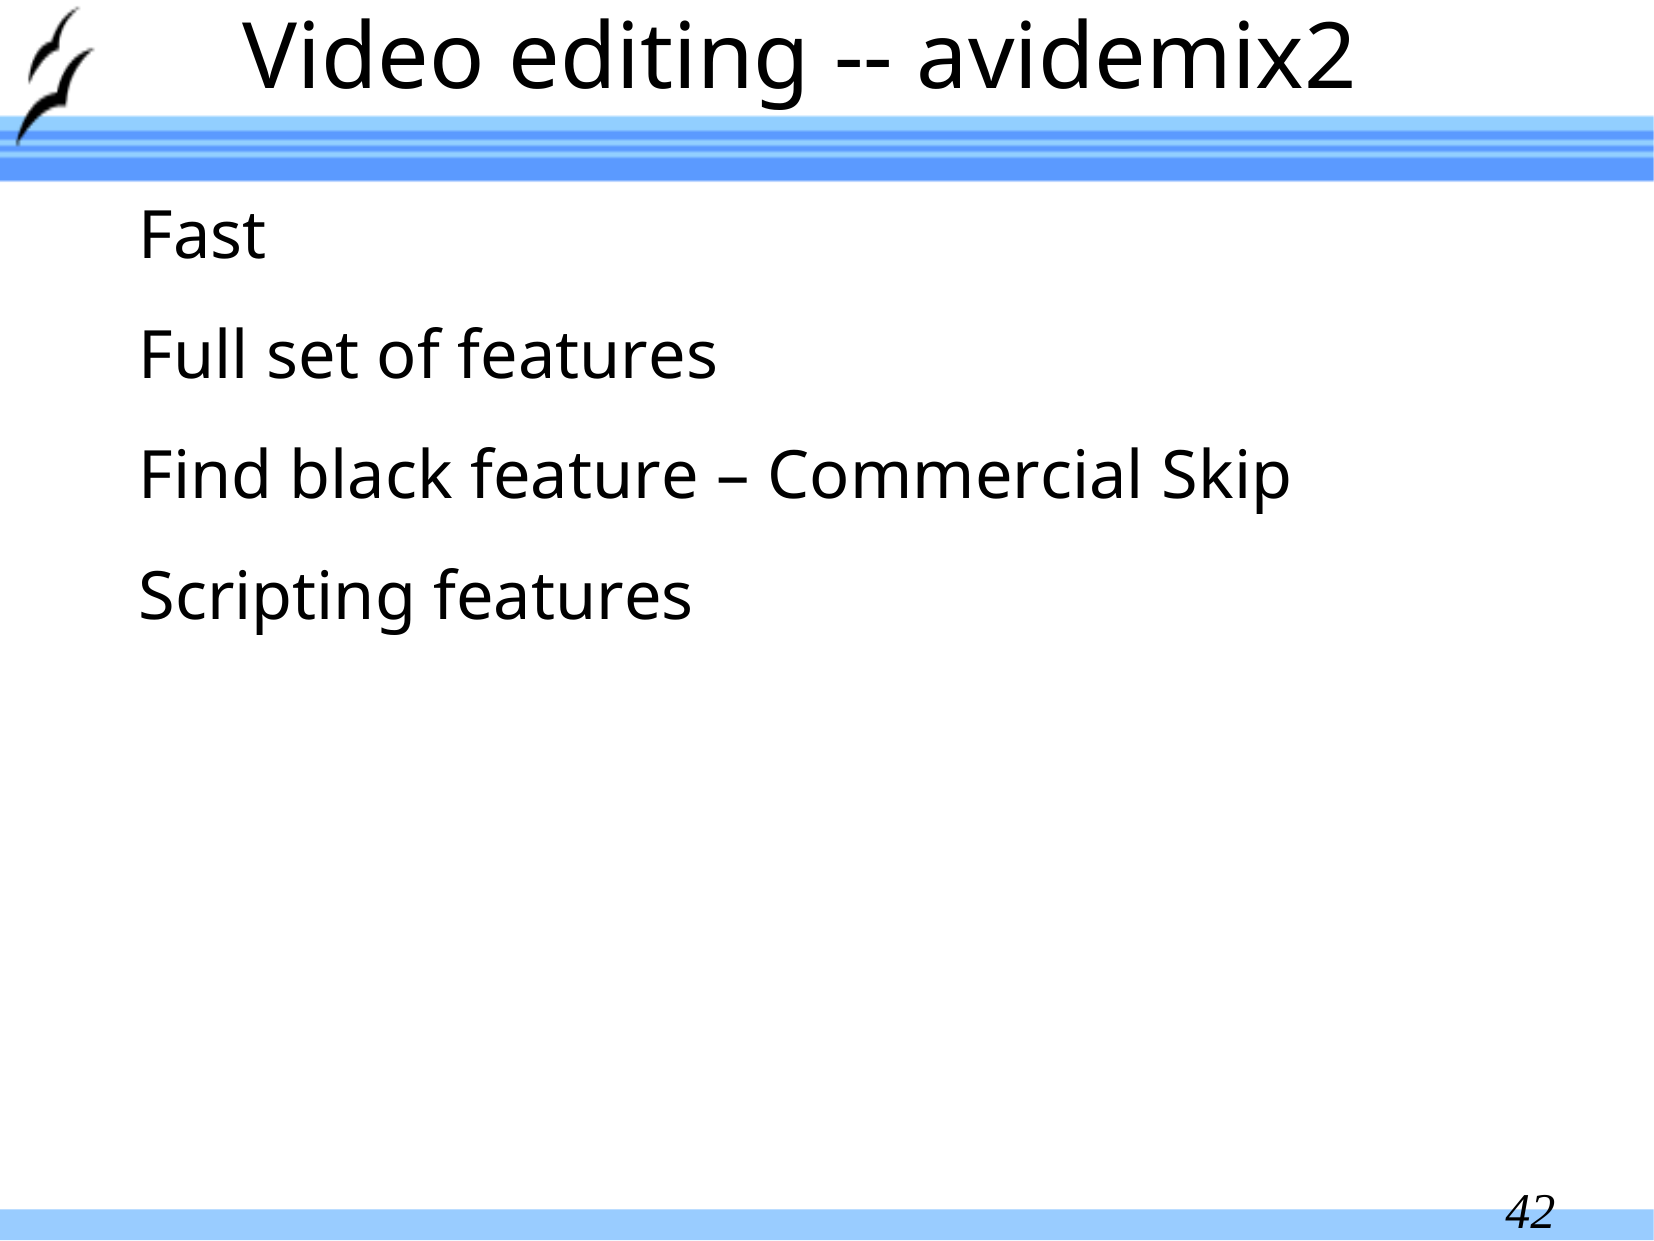

# Video editing -- avidemix2
Fast
Full set of features
Find black feature – Commercial Skip
Scripting features